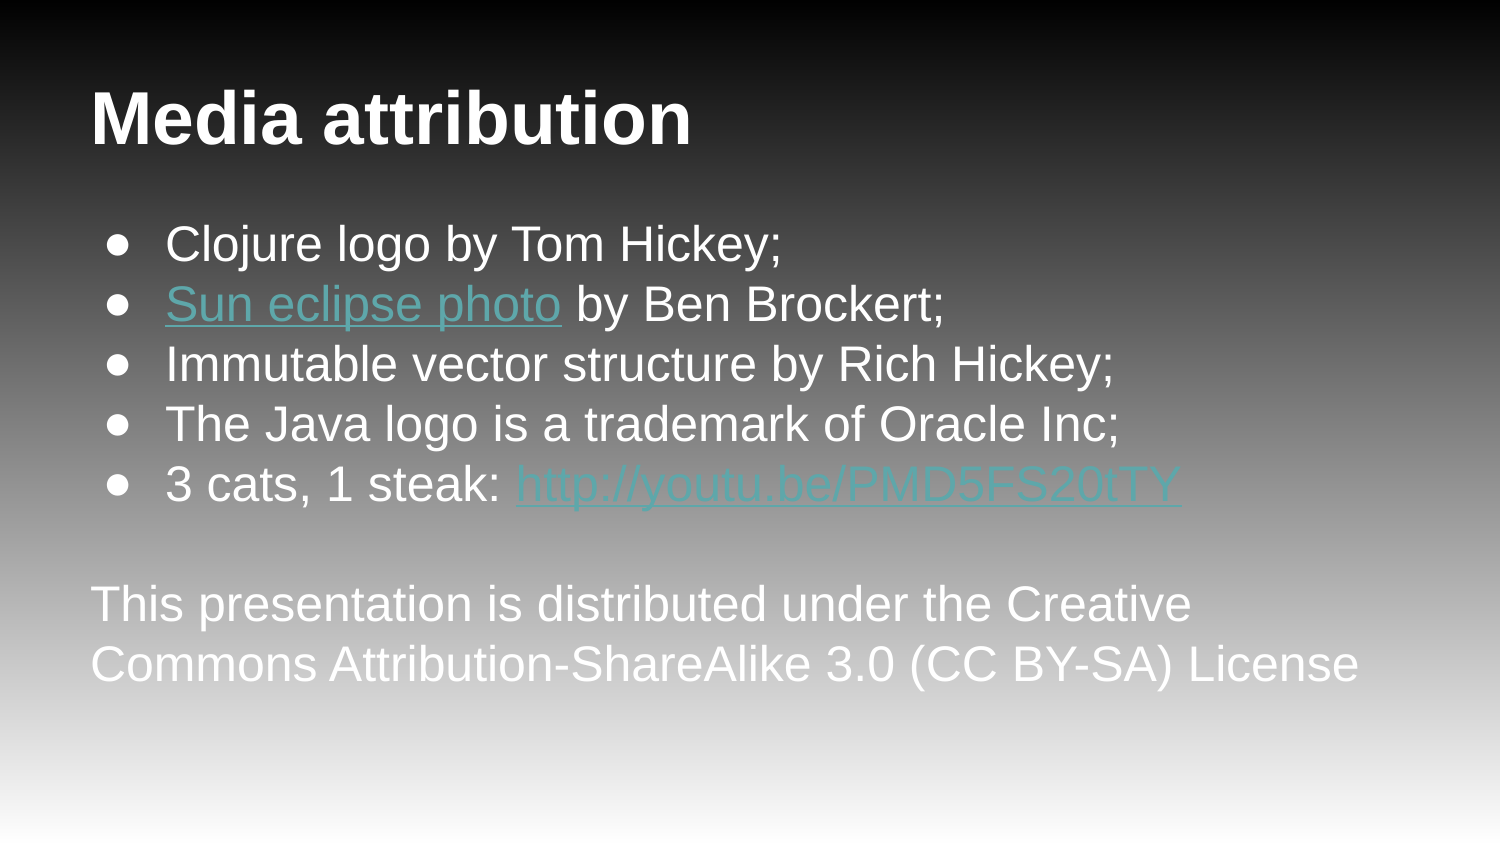

Media attribution
# Clojure logo by Tom Hickey;
Sun eclipse photo by Ben Brockert;
Immutable vector structure by Rich Hickey;
The Java logo is a trademark of Oracle Inc;
3 cats, 1 steak: http://youtu.be/PMD5FS20tTY
This presentation is distributed under the Creative Commons Attribution-ShareAlike 3.0 (CC BY-SA) License